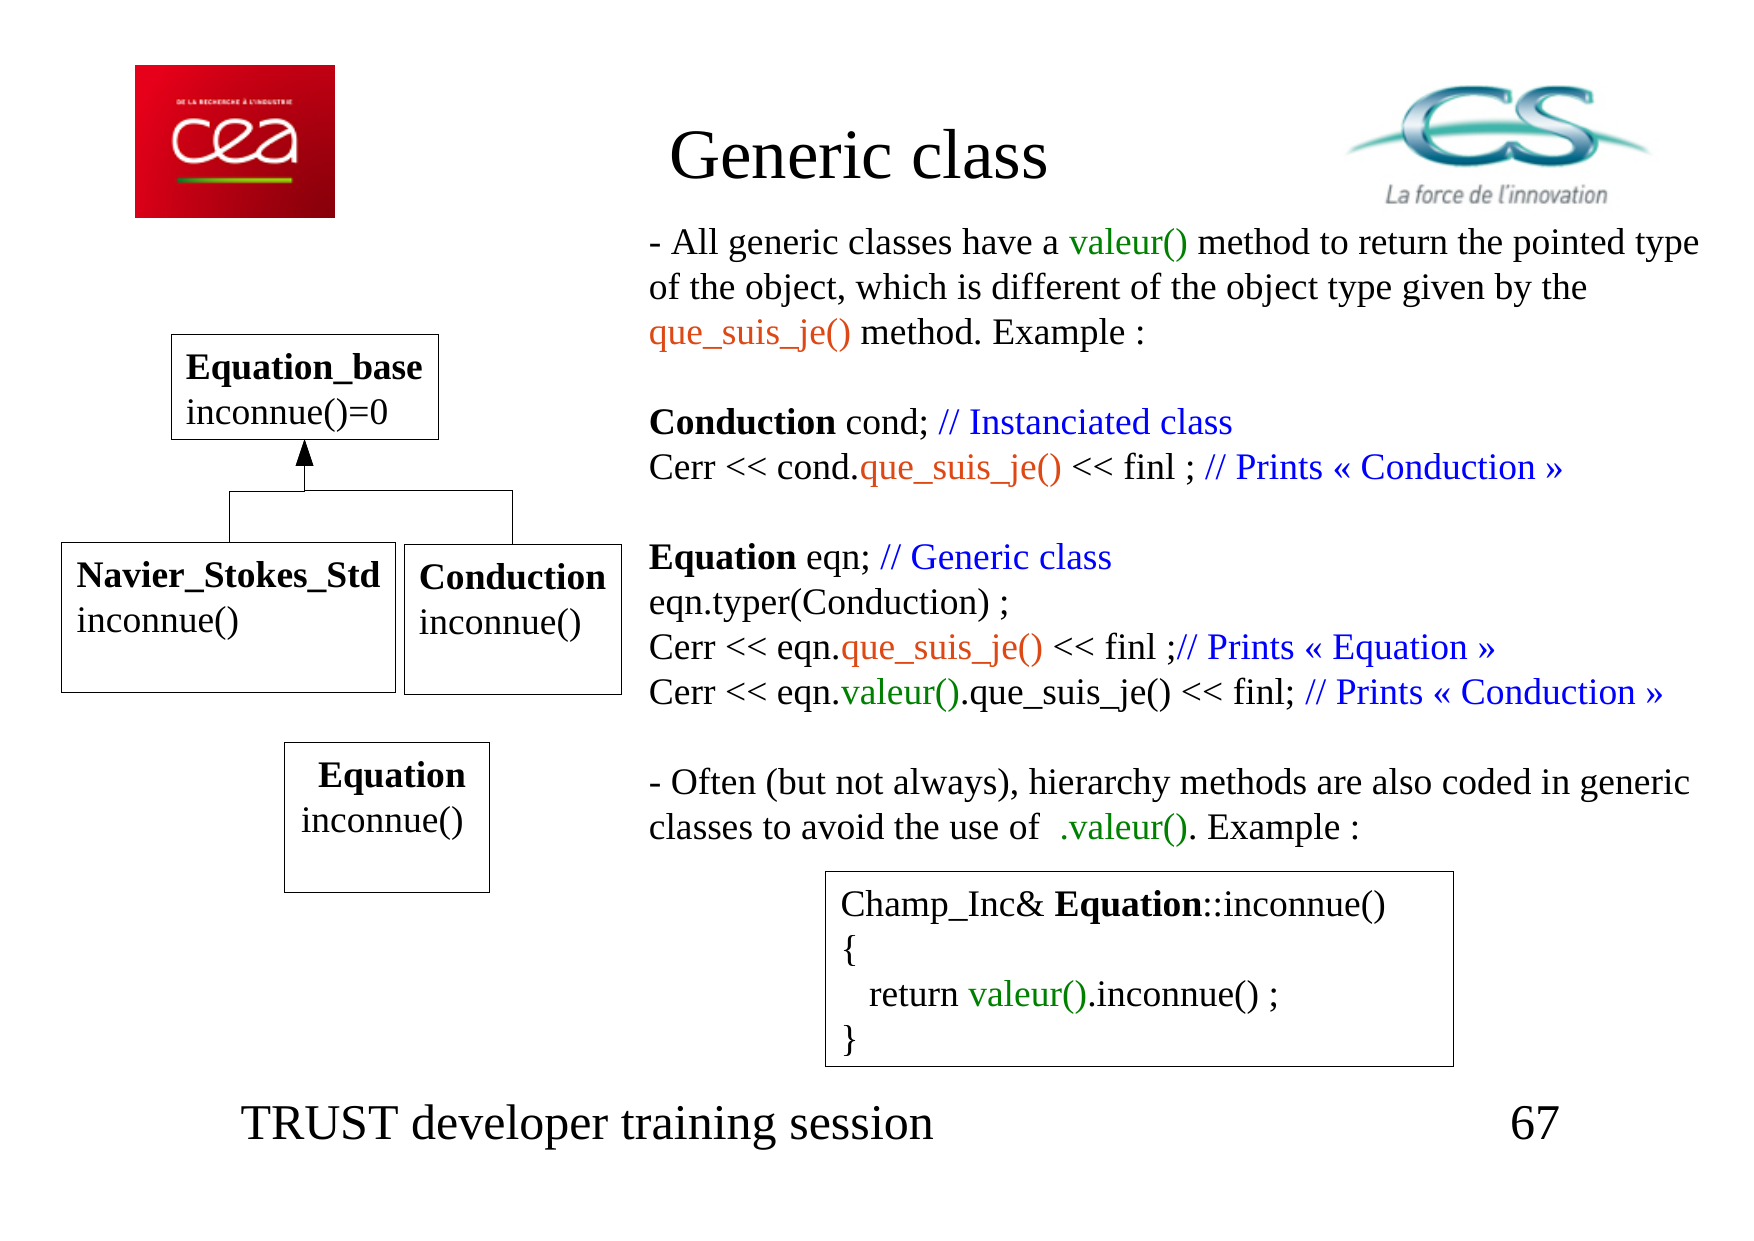

# Generic class
- All generic classes have a valeur() method to return the pointed type of the object, which is different of the object type given by the que_suis_je() method. Example :
Conduction cond; // Instanciated class
Cerr << cond.que_suis_je() << finl ; // Prints « Conduction »
Equation eqn; // Generic class
eqn.typer(Conduction) ;
Cerr << eqn.que_suis_je() << finl ;// Prints « Equation »
Cerr << eqn.valeur().que_suis_je() << finl; // Prints « Conduction »
- Often (but not always), hierarchy methods are also coded in generic classes to avoid the use of .valeur(). Example :
Equation_base
inconnue()=0
Navier_Stokes_Std
inconnue()
Conduction
inconnue()
 Equation
inconnue()
Champ_Inc& Equation::inconnue()
{
 return valeur().inconnue() ;
}
TRUST developer training session
67